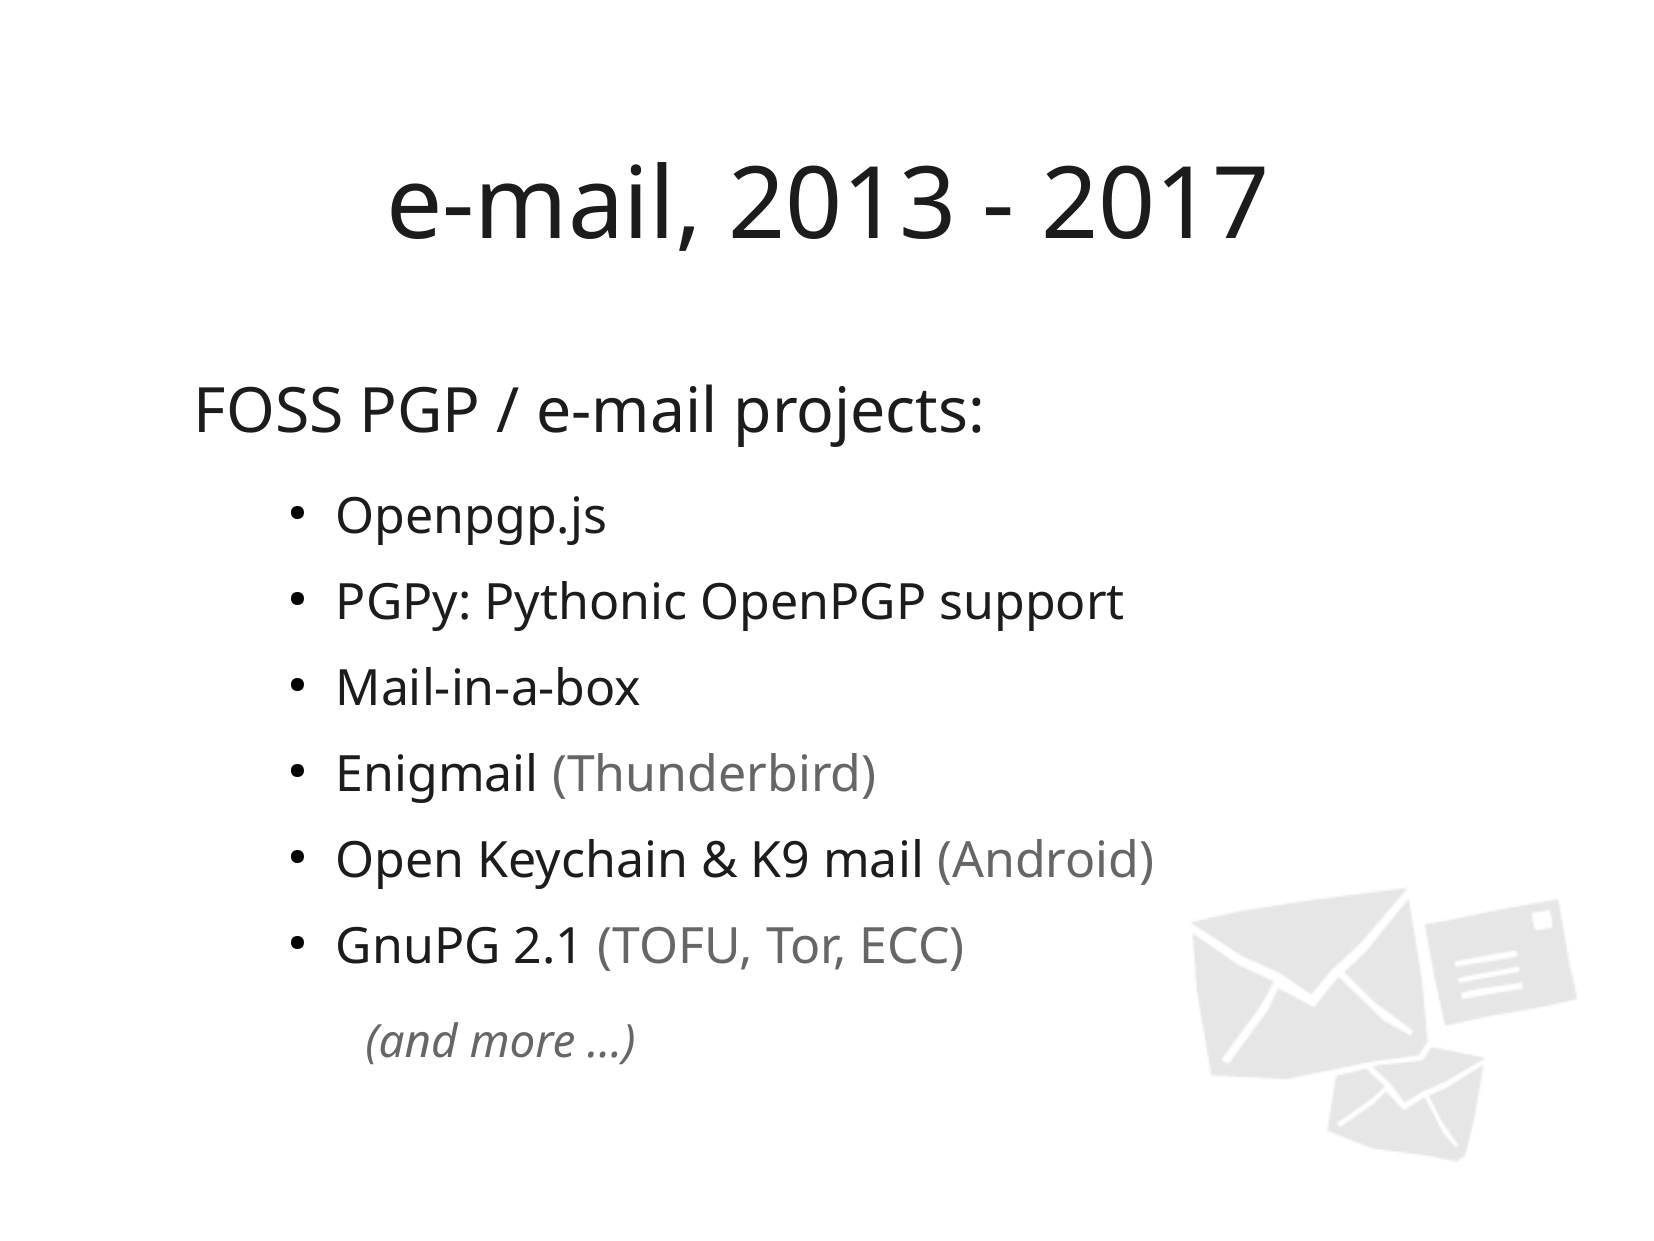

# e-mail, 2013 - 2017
FOSS PGP / e-mail projects:
Openpgp.js
PGPy: Pythonic OpenPGP support
Mail-in-a-box
Enigmail (Thunderbird)
Open Keychain & K9 mail (Android)
GnuPG 2.1 (TOFU, Tor, ECC)
(and more ...)